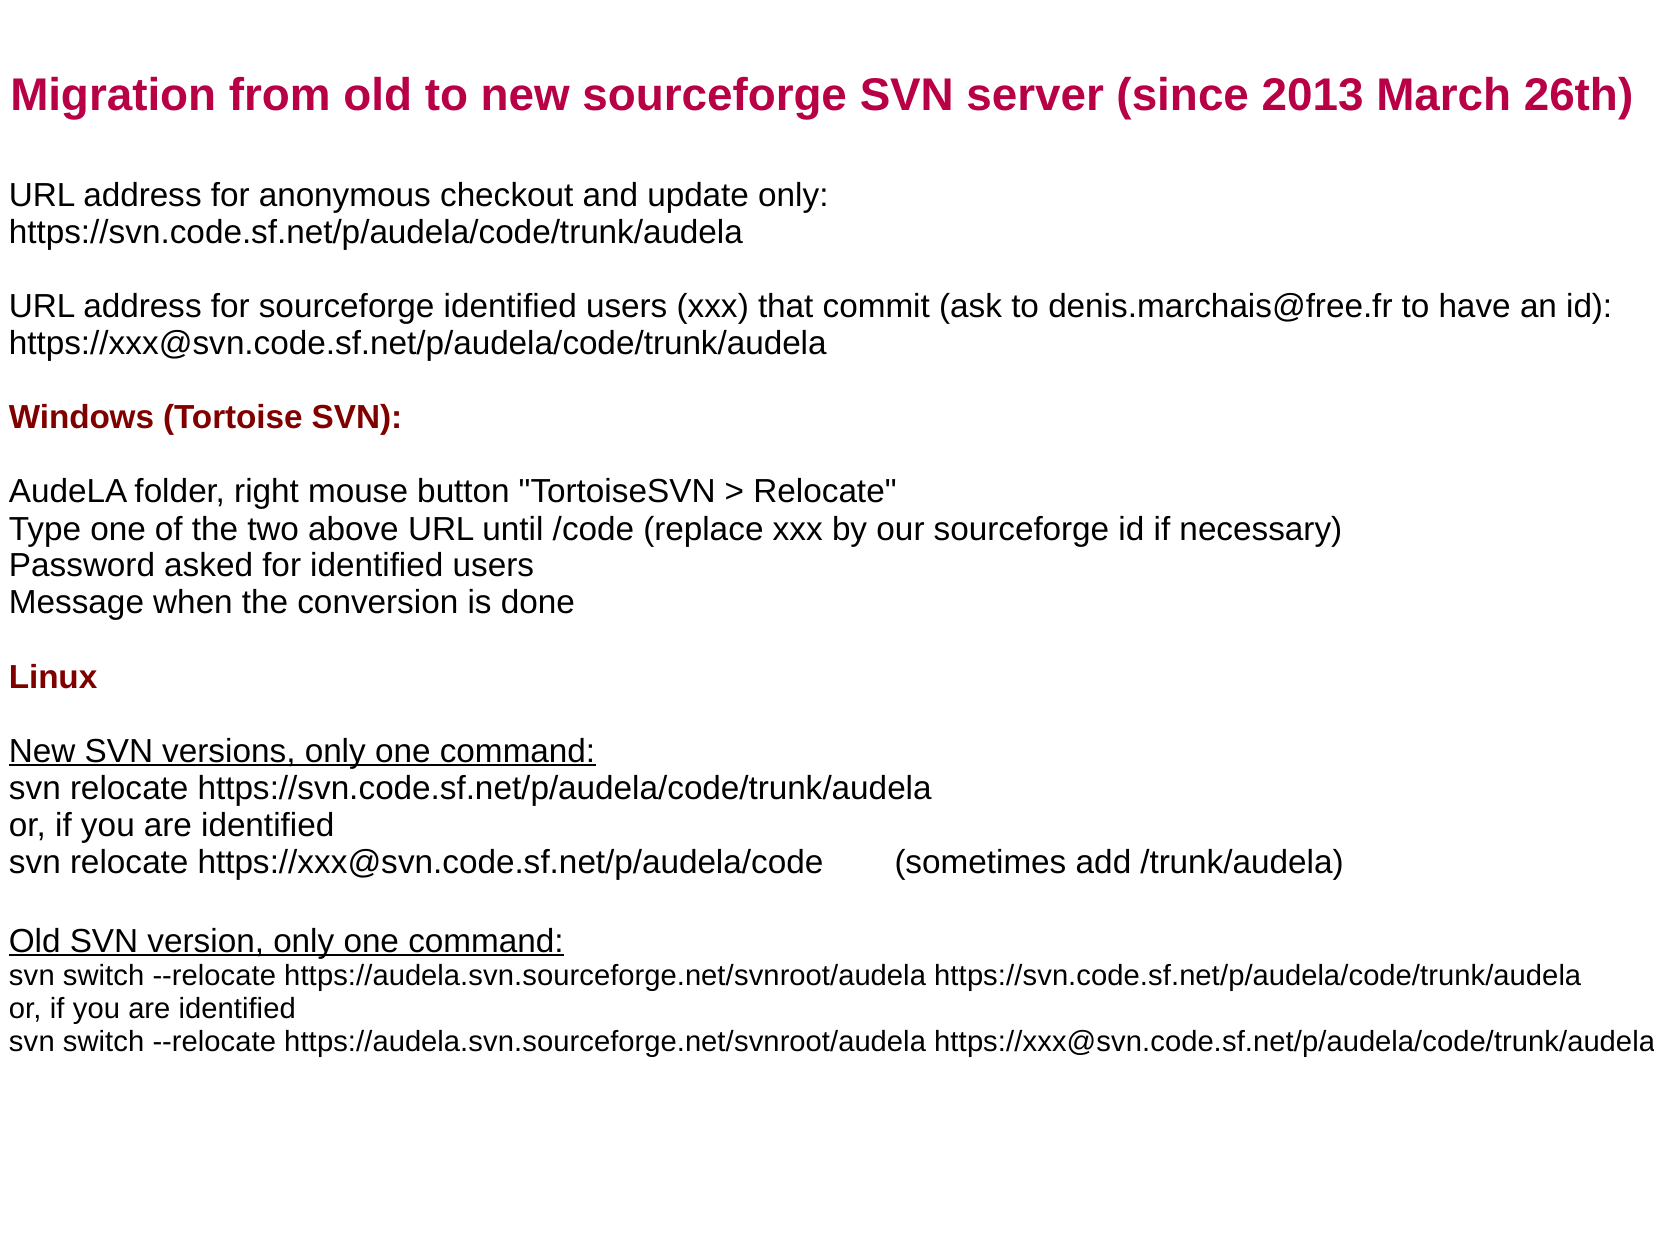

Migration from old to new sourceforge SVN server (since 2013 March 26th)
URL address for anonymous checkout and update only:
https://svn.code.sf.net/p/audela/code/trunk/audela
URL address for sourceforge identified users (xxx) that commit (ask to denis.marchais@free.fr to have an id):
https://xxx@svn.code.sf.net/p/audela/code/trunk/audela
Windows (Tortoise SVN):
AudeLA folder, right mouse button "TortoiseSVN > Relocate"
Type one of the two above URL until /code (replace xxx by our sourceforge id if necessary)
Password asked for identified users
Message when the conversion is done
Linux
New SVN versions, only one command:
svn relocate https://svn.code.sf.net/p/audela/code/trunk/audela
or, if you are identified
svn relocate https://xxx@svn.code.sf.net/p/audela/code	(sometimes add /trunk/audela)
Old SVN version, only one command:
svn switch --relocate https://audela.svn.sourceforge.net/svnroot/audela https://svn.code.sf.net/p/audela/code/trunk/audela
or, if you are identified
svn switch --relocate https://audela.svn.sourceforge.net/svnroot/audela https://xxx@svn.code.sf.net/p/audela/code/trunk/audela